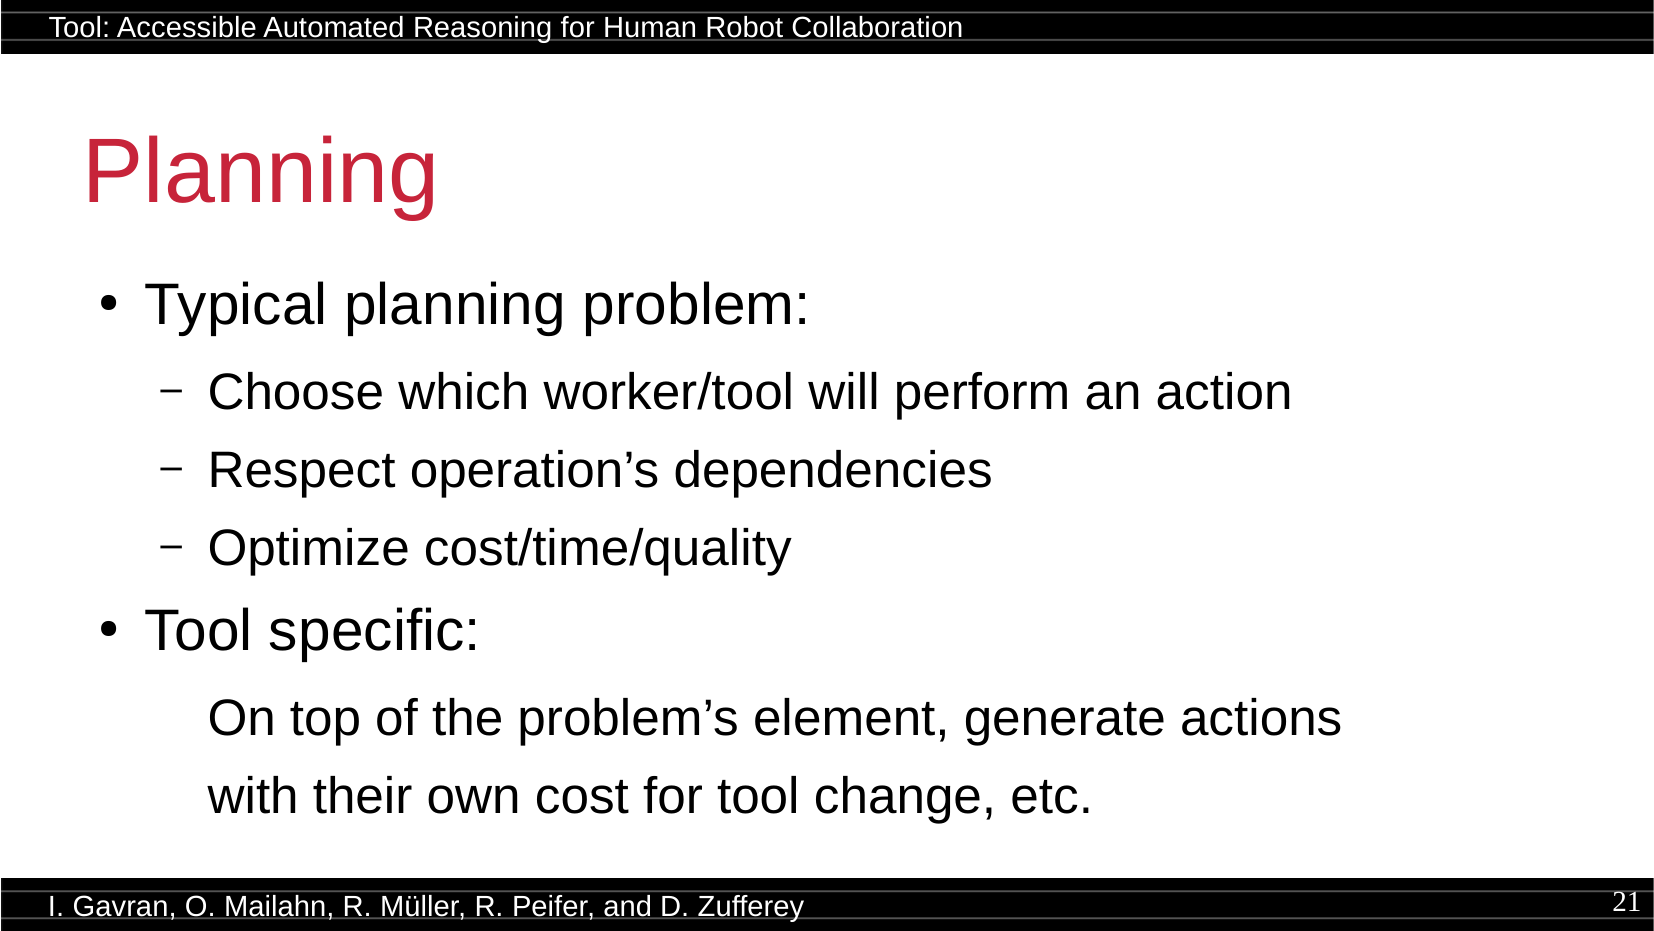

Tool: Accessible Automated Reasoning for Human Robot Collaboration
# Planning
Typical planning problem:
Choose which worker/tool will perform an action
Respect operation’s dependencies
Optimize cost/time/quality
Tool specific:
On top of the problem’s element, generate actions
with their own cost for tool change, etc.
I. Gavran, O. Mailahn, R. Müller, R. Peifer, and D. Zufferey